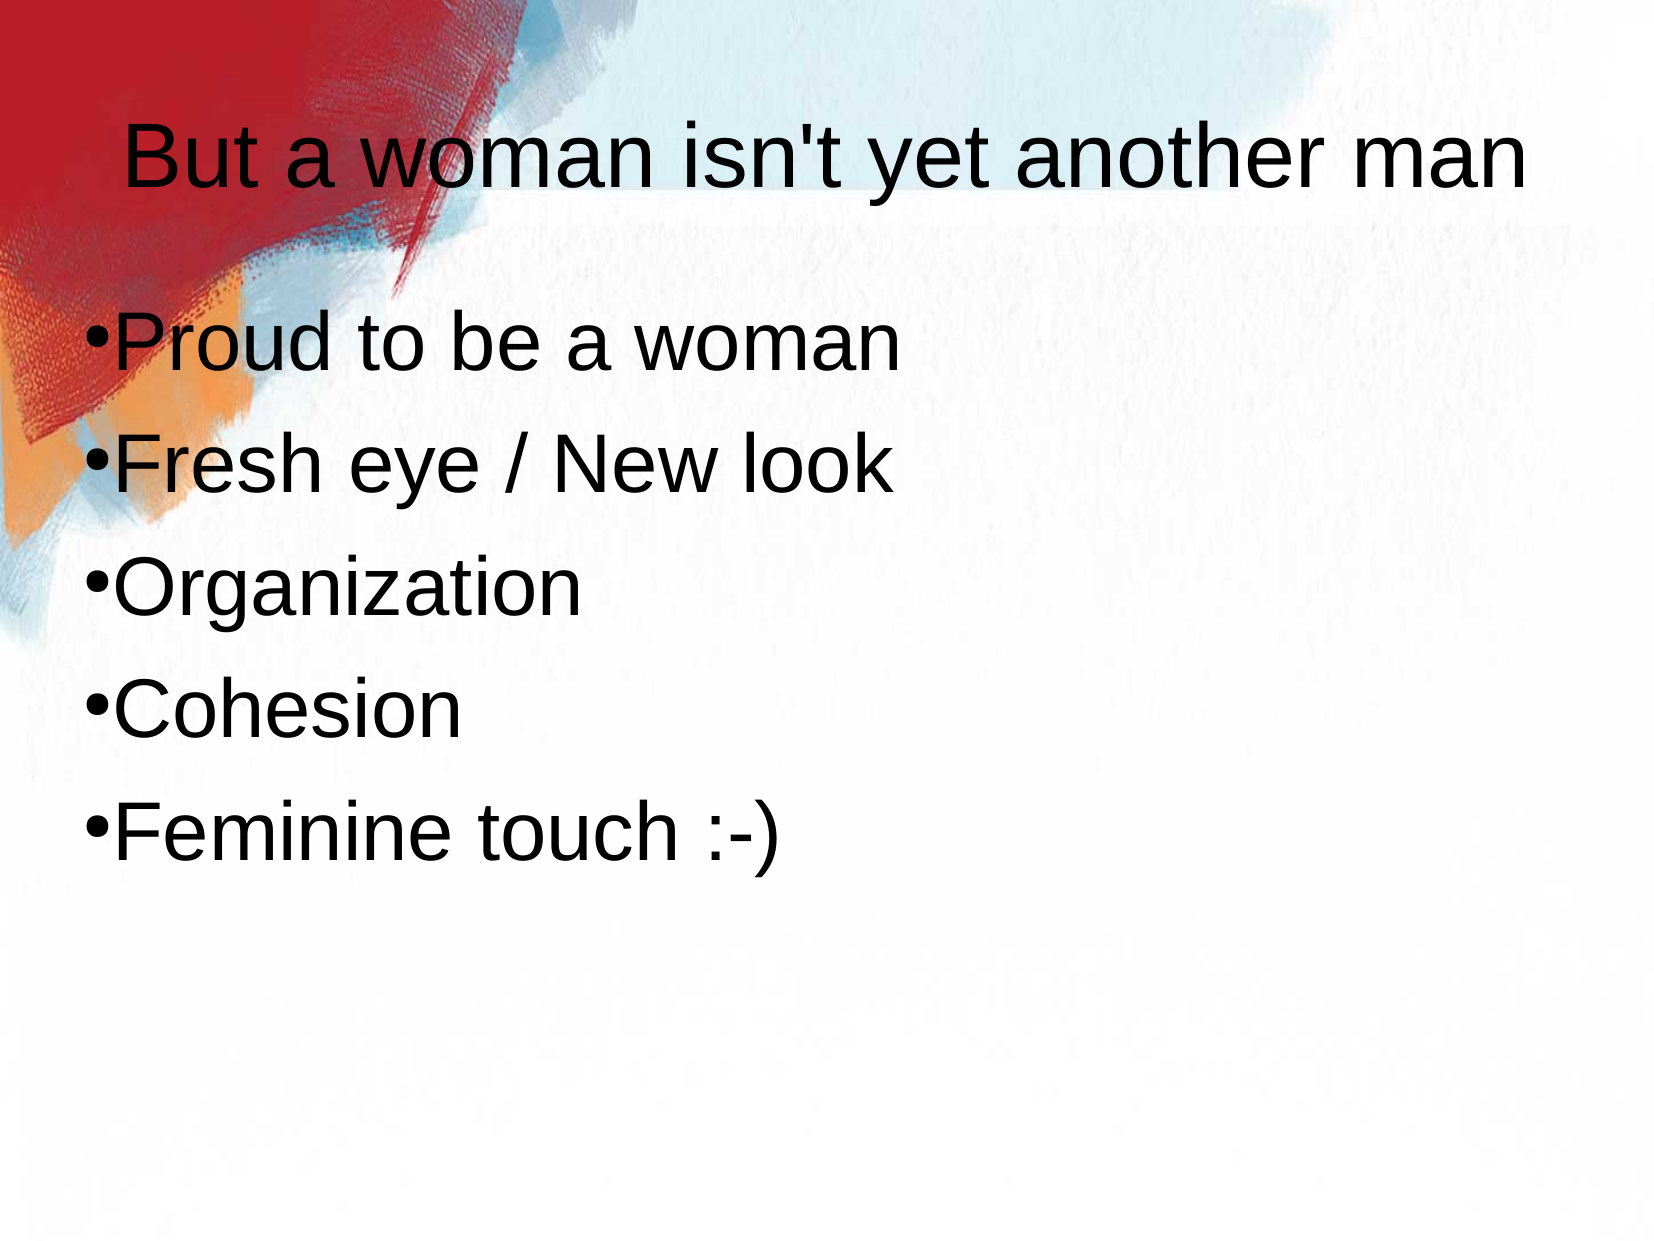

# But a woman isn't yet another man
Proud to be a woman
Fresh eye / New look
Organization
Cohesion
Feminine touch :-)